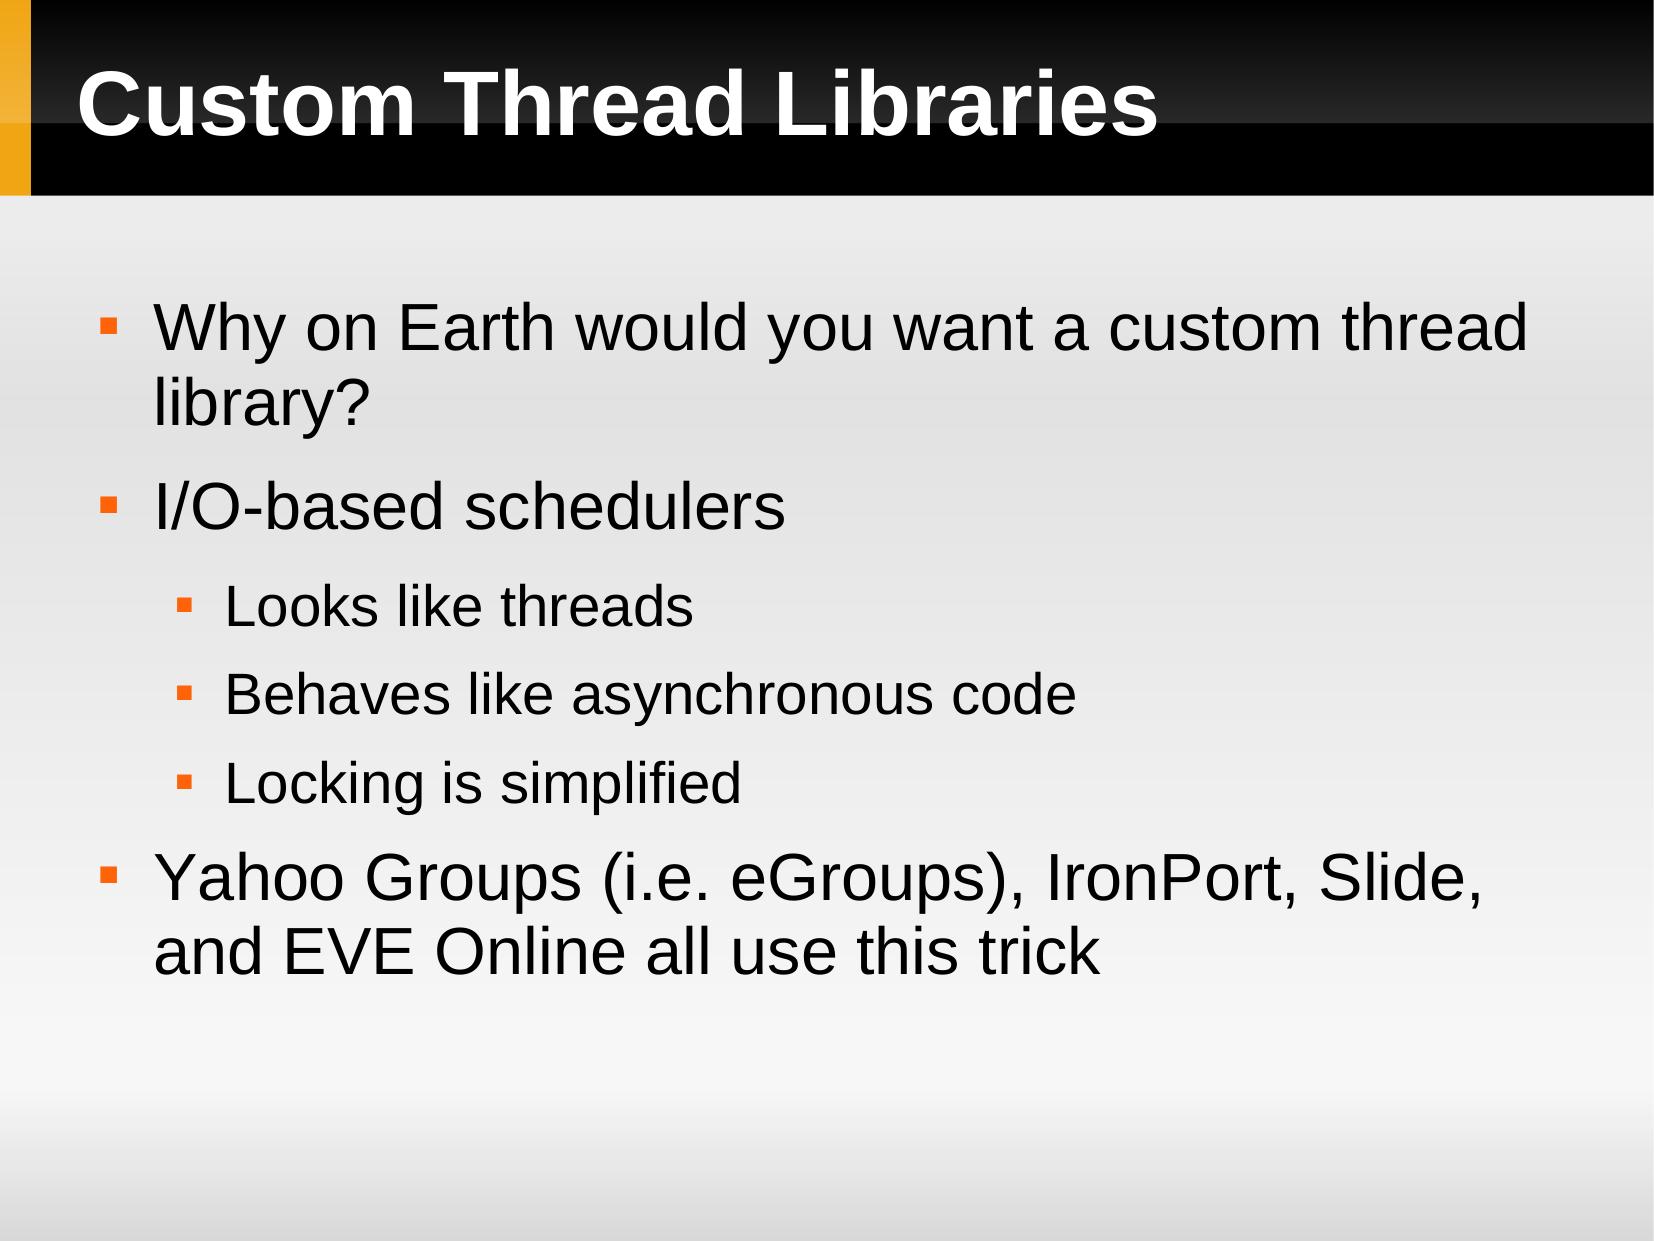

# Custom Thread Libraries
Why on Earth would you want a custom thread library?
I/O-based schedulers
Looks like threads
Behaves like asynchronous code
Locking is simplified
Yahoo Groups (i.e. eGroups), IronPort, Slide, and EVE Online all use this trick